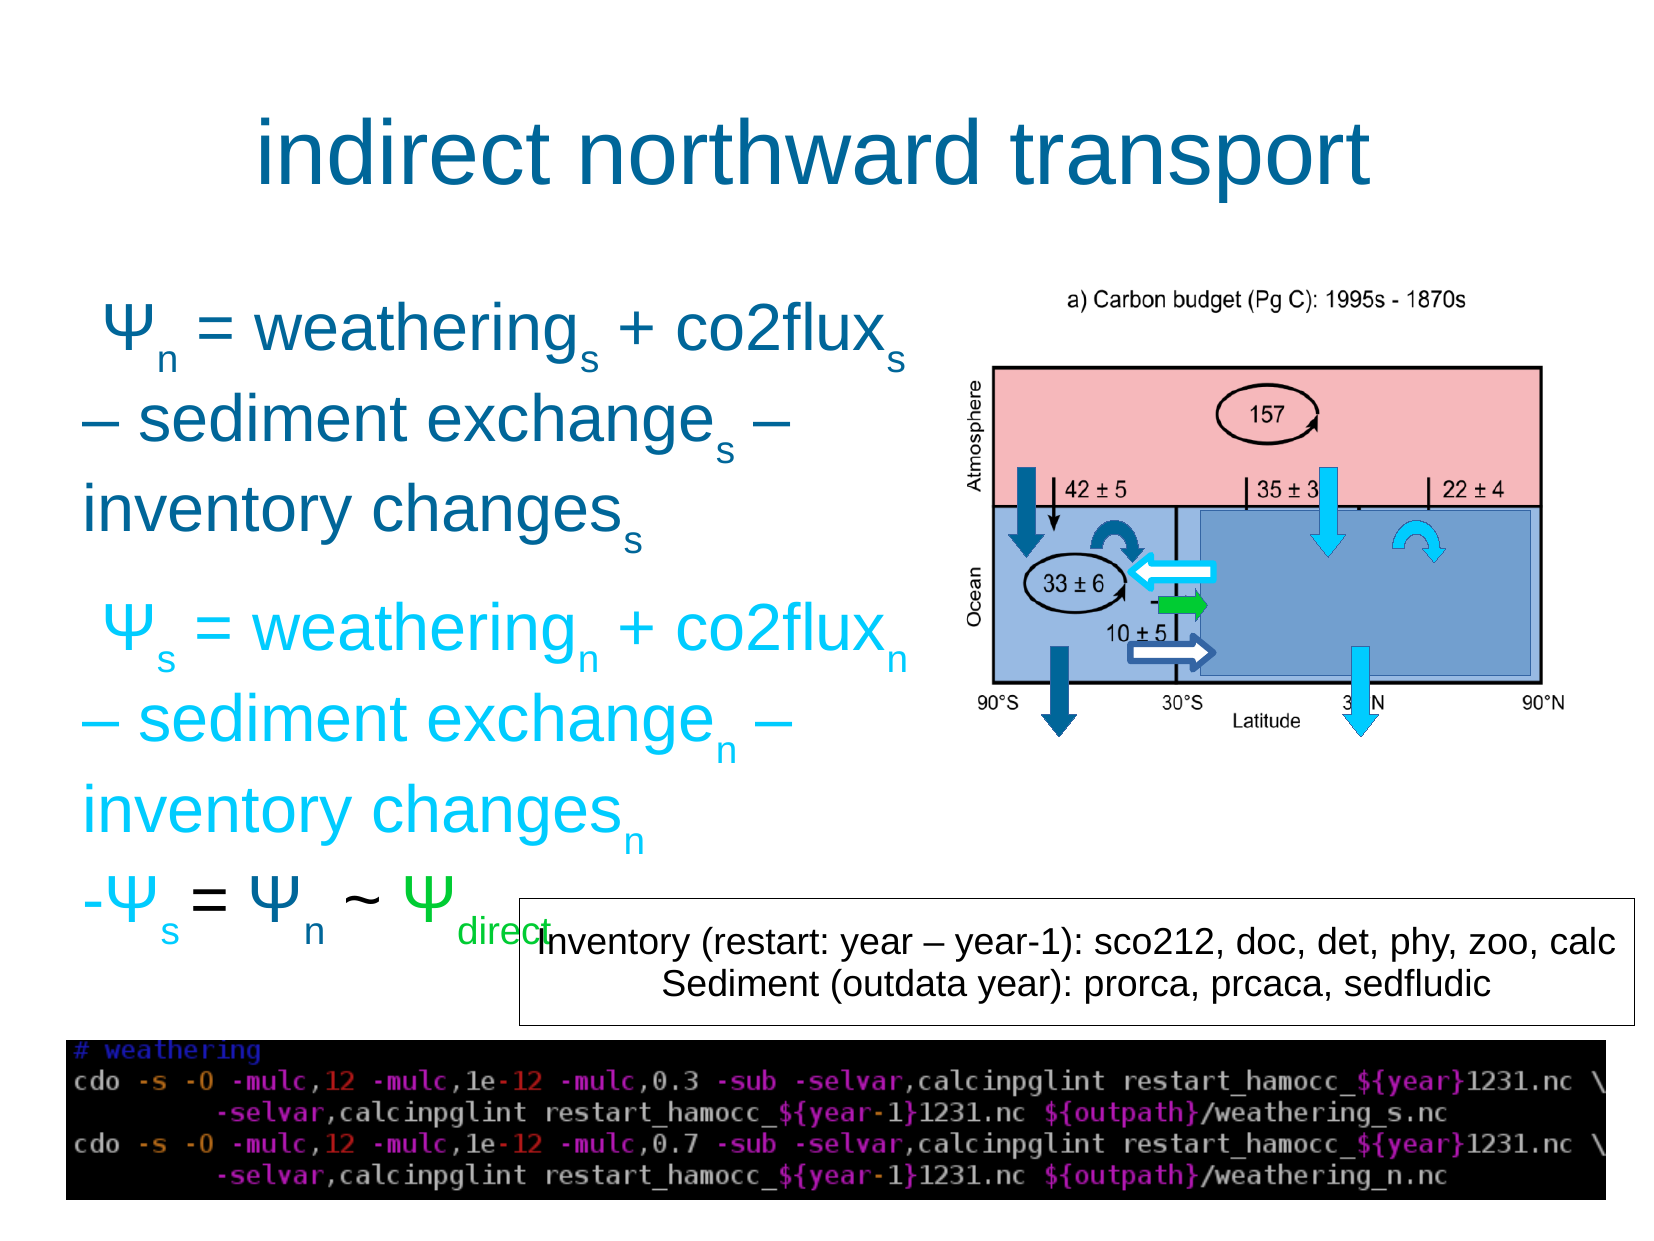

# indirect northward transport
 Ψn = weatherings + co2fluxs – sediment exchanges – inventory changess
 Ψs = weatheringn + co2fluxn – sediment exchangen – inventory changesn
-Ψs = Ψn ~ Ψdirect
Inventory (restart: year – year-1): sco212, doc, det, phy, zoo, calc
Sediment (outdata year): prorca, prcaca, sedfludic